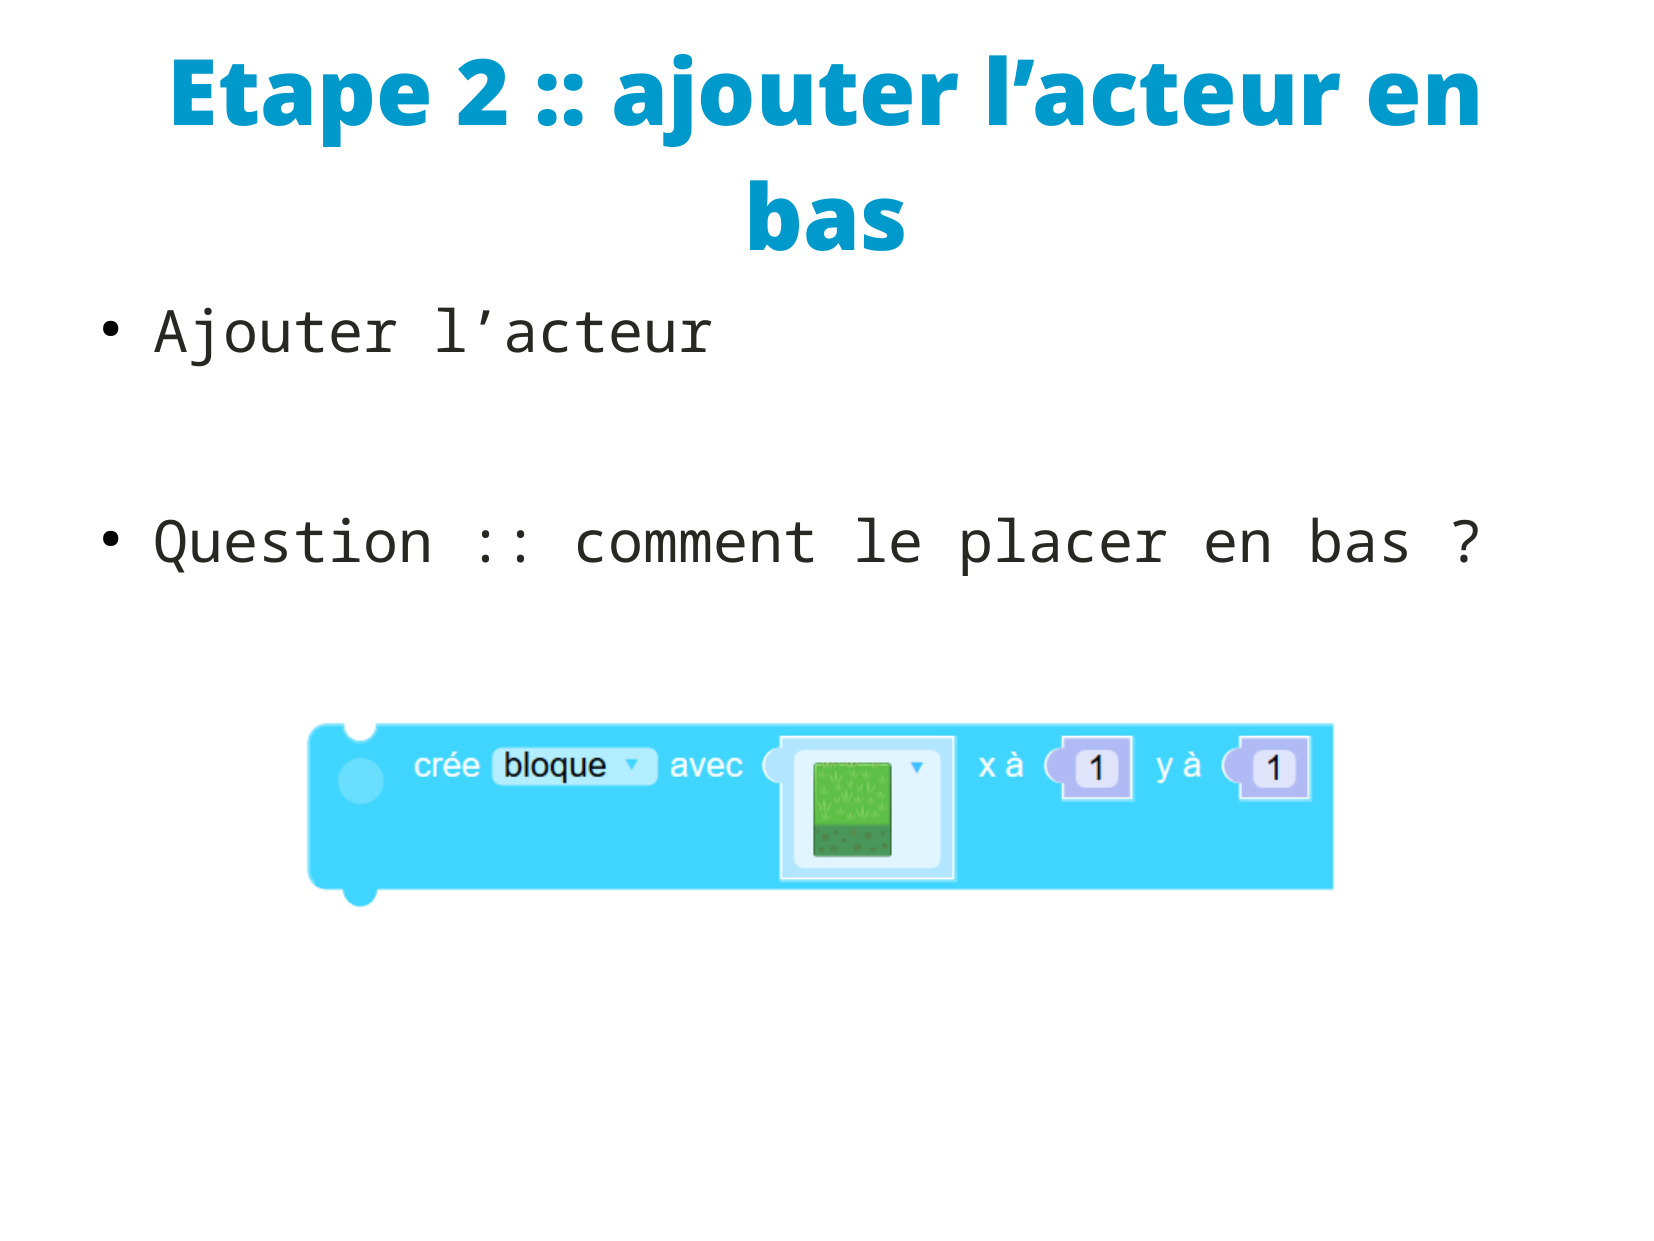

# Etape 2 :: ajouter l’acteur en bas
Ajouter l’acteur
Question :: comment le placer en bas ?